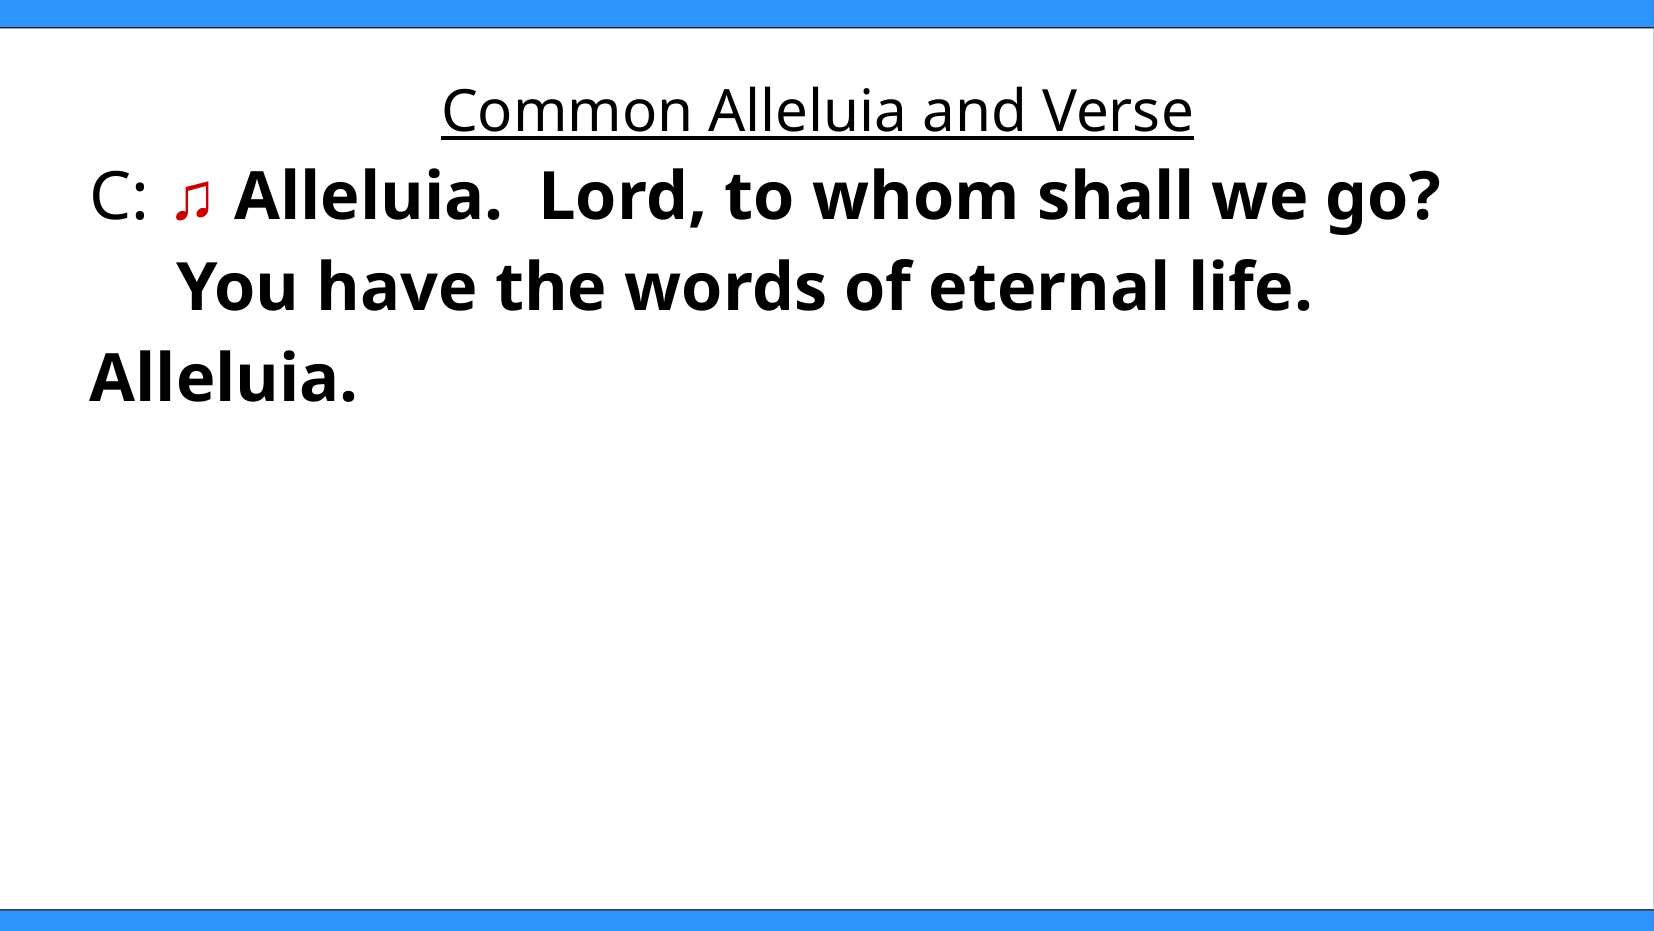

Common Alleluia and Verse
C: ♫ Alleluia. Lord, to whom shall we go?
 You have the words of eternal life. Alleluia.